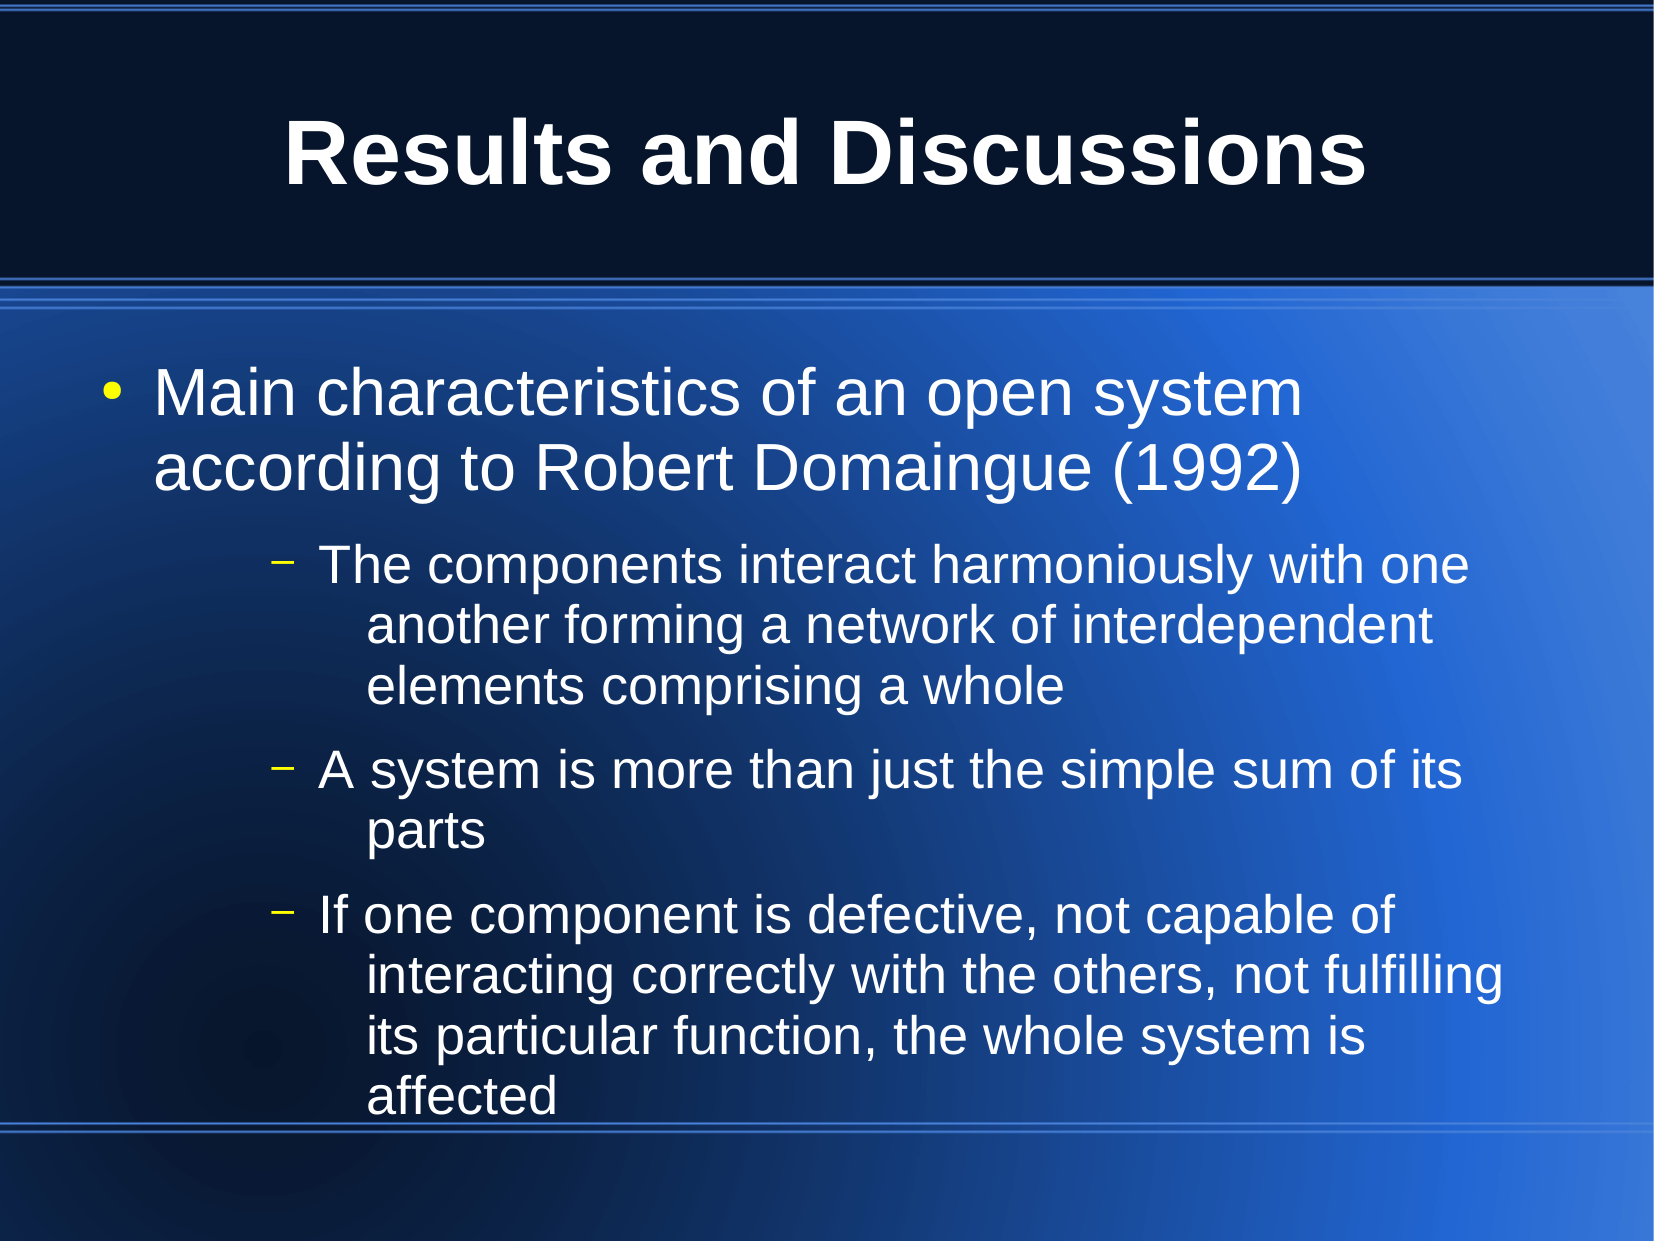

# Results and Discussions
Main characteristics of an open system according to Robert Domaingue (1992)
The components interact harmoniously with one another forming a network of interdependent elements comprising a whole
A system is more than just the simple sum of its parts
If one component is defective, not capable of interacting correctly with the others, not fulfilling its particular function, the whole system is affected